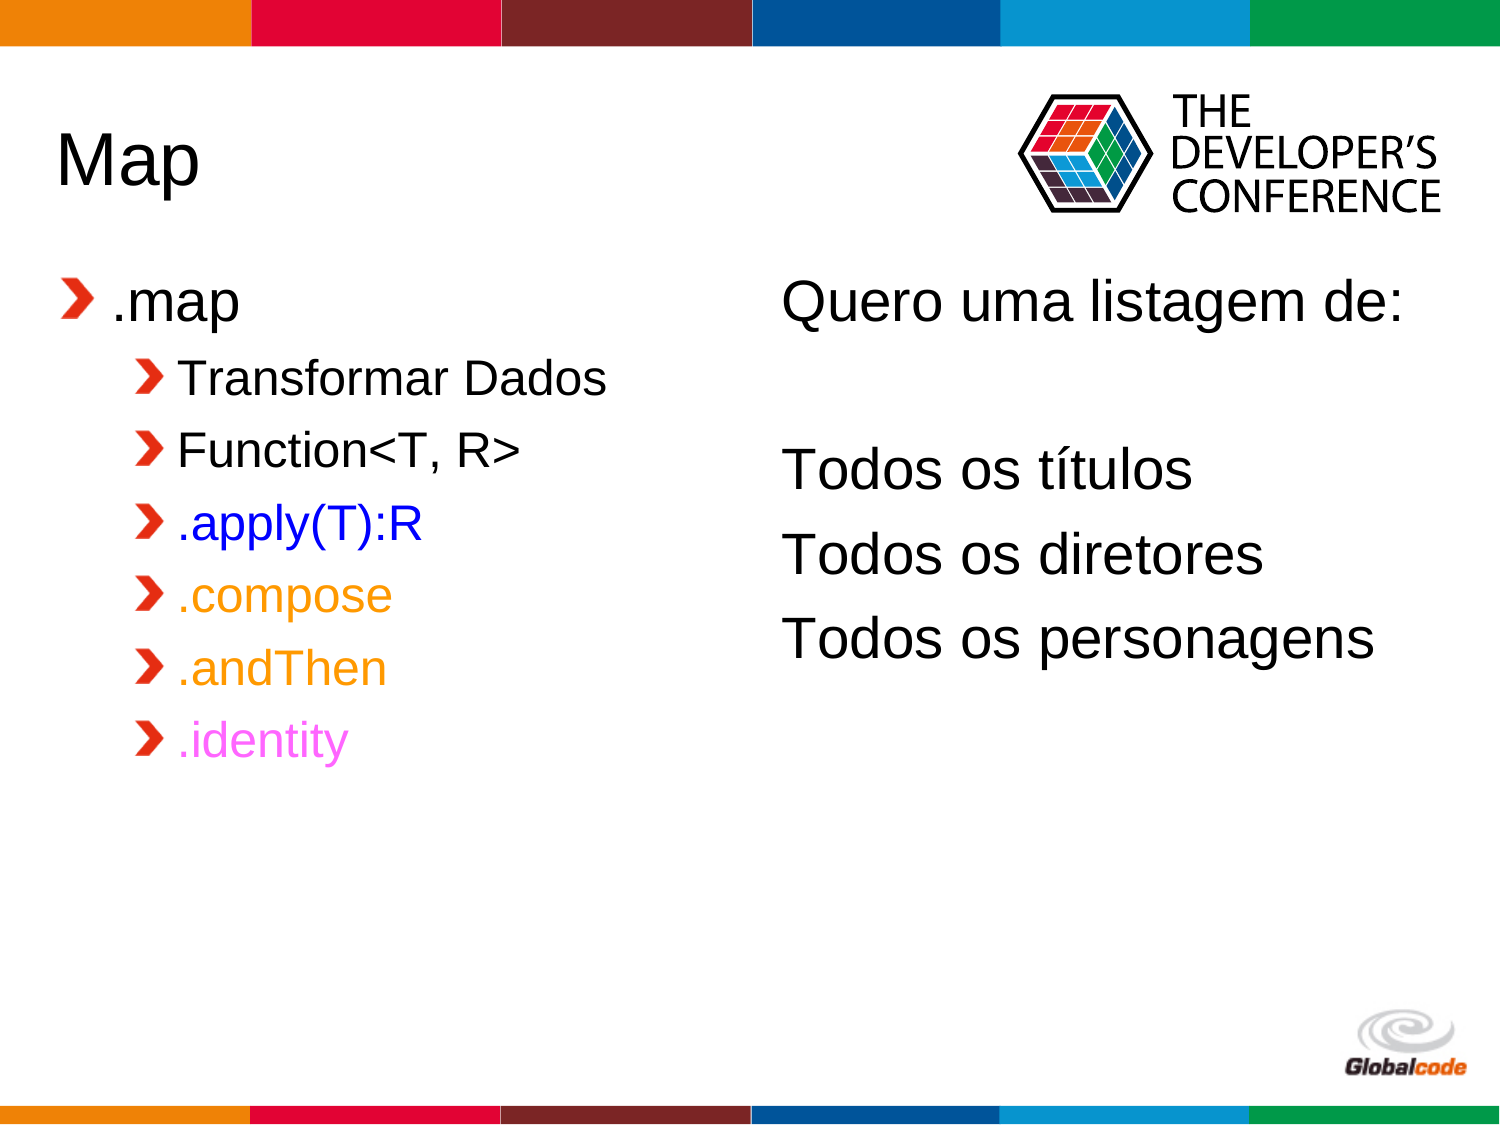

# Map
.map
Transformar Dados
Function<T, R>
.apply(T):R
.compose
.andThen
.identity
Quero uma listagem de:
Todos os títulos
Todos os diretores
Todos os personagens